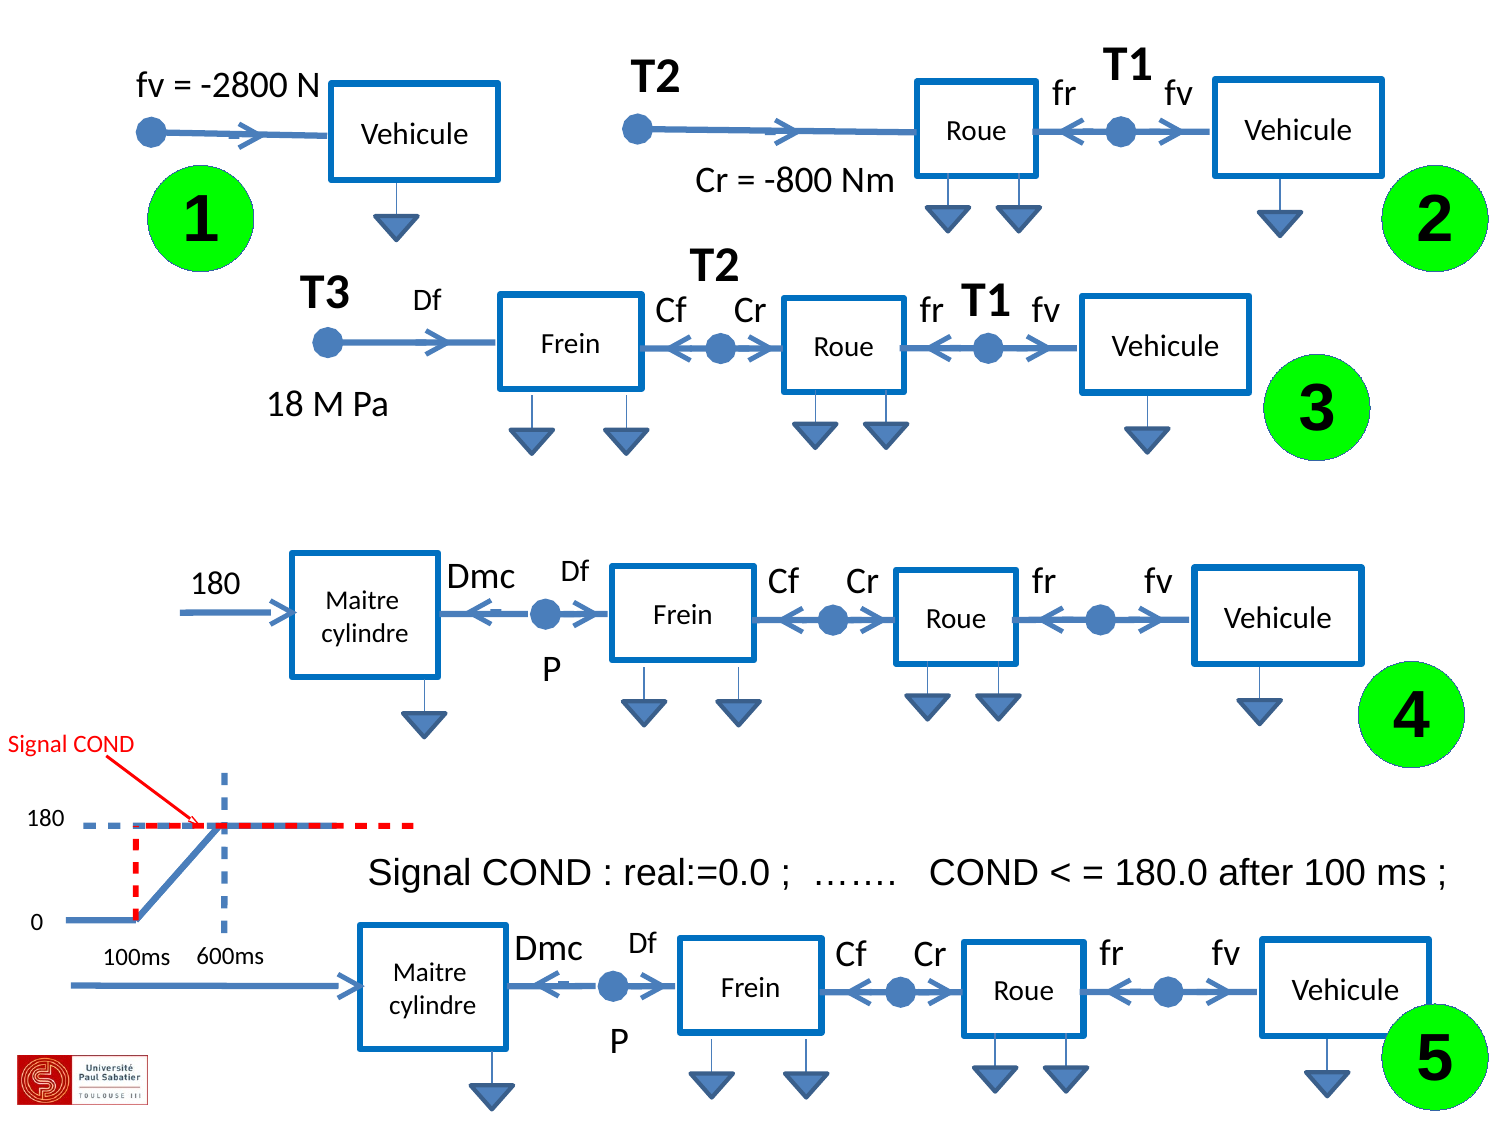

T1
T2
fv = -2800 N
fr
fv
Vehicule
Roue
Vehicule
Cr = -800 Nm
1
2
T2
T3
Df
fr
fv
Cf
Cr
Frein
Vehicule
Roue
18 M Pa
T1
3
Dmc
Df
fr
fv
Cf
Cr
Maitre
cylindre
180
Frein
Vehicule
Roue
P
4
Signal COND
180
 Signal COND : real:=0.0 ; ……. COND < = 180.0 after 100 ms ;
0
Dmc
Df
fr
fv
Cf
Cr
Maitre
cylindre
Frein
Vehicule
Roue
P
600ms
100ms
5